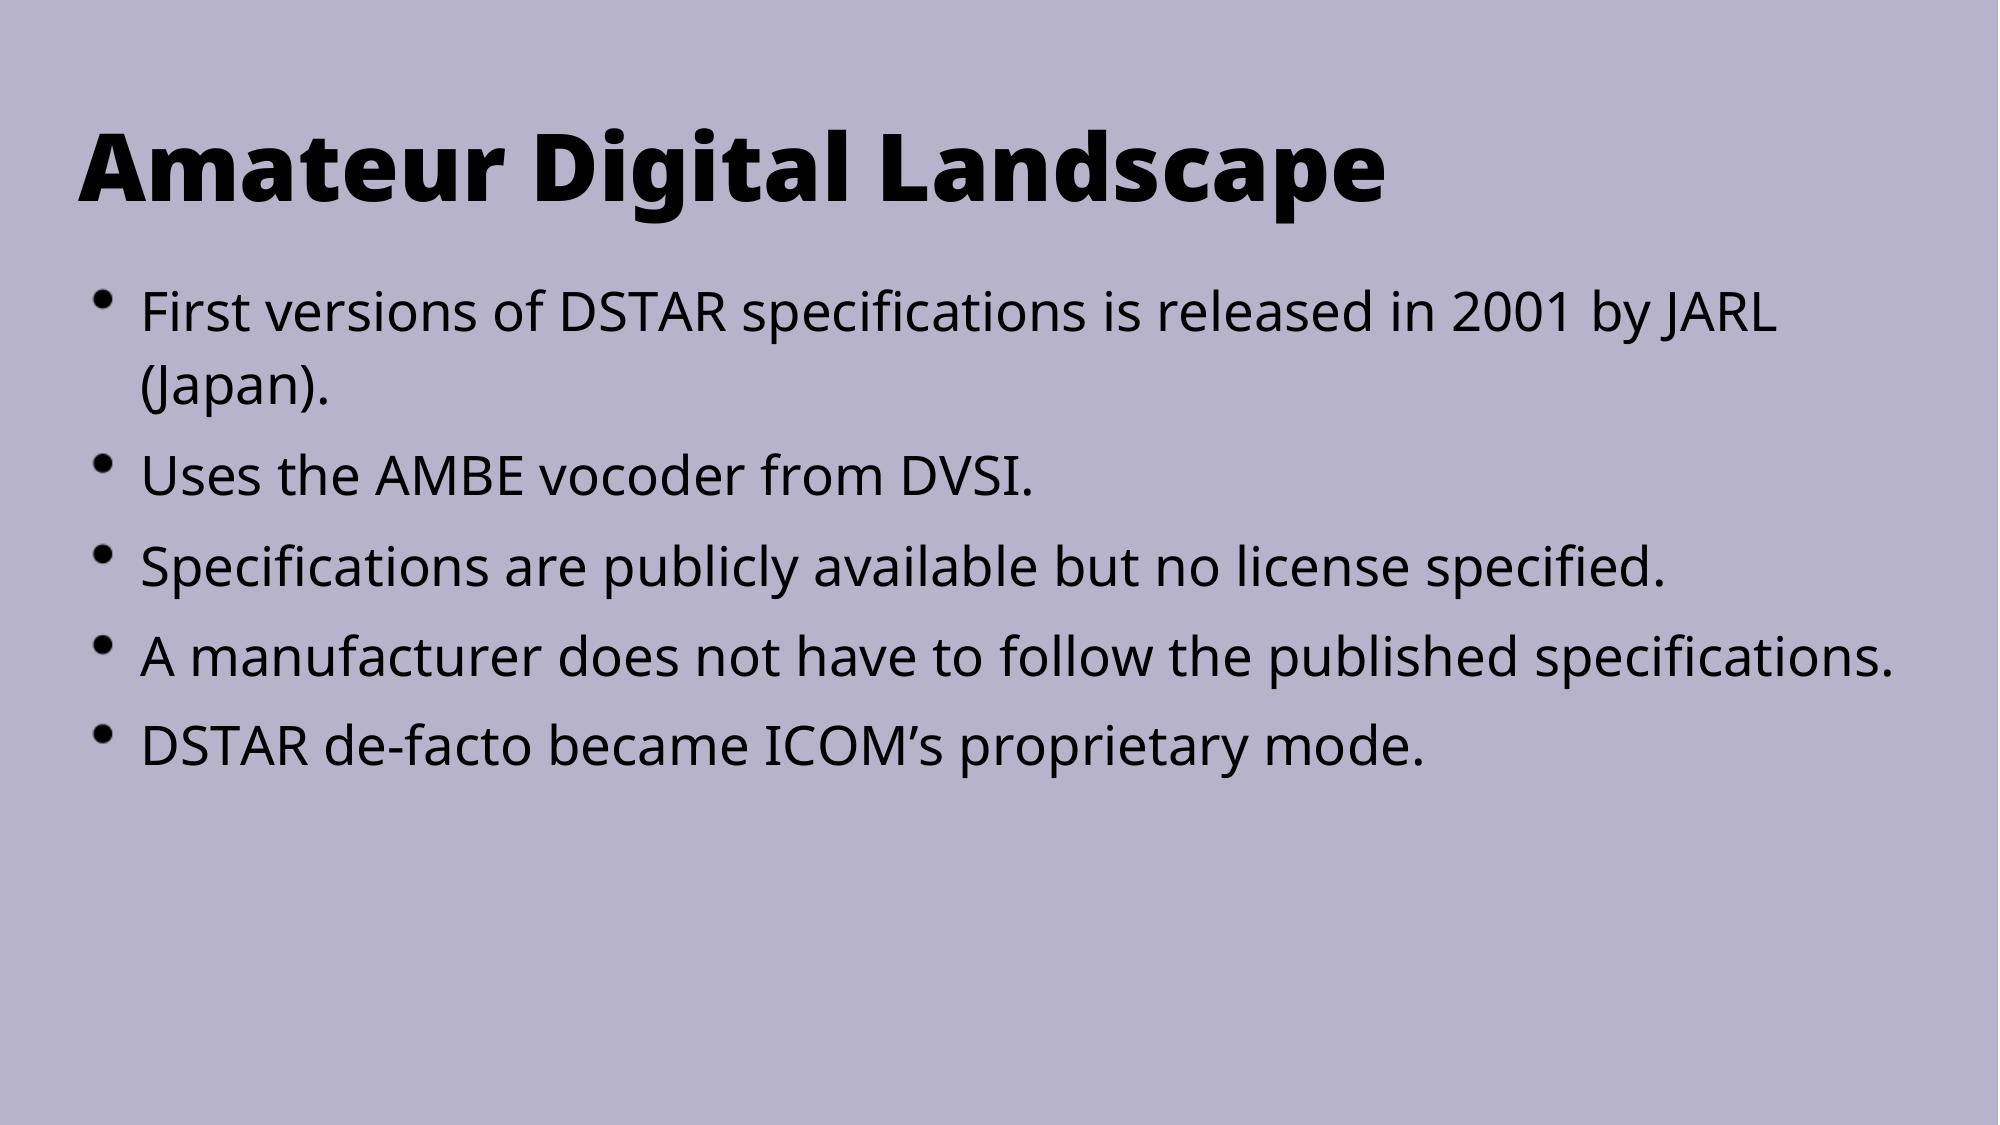

Amateur Digital Landscape
First versions of DSTAR specifications is released in 2001 by JARL
(Japan).
Uses the AMBE vocoder from DVSI.
Specifications are publicly available but no license specified.
A manufacturer does not have to follow the published specifications.
DSTAR de-facto became ICOM’s proprietary mode.